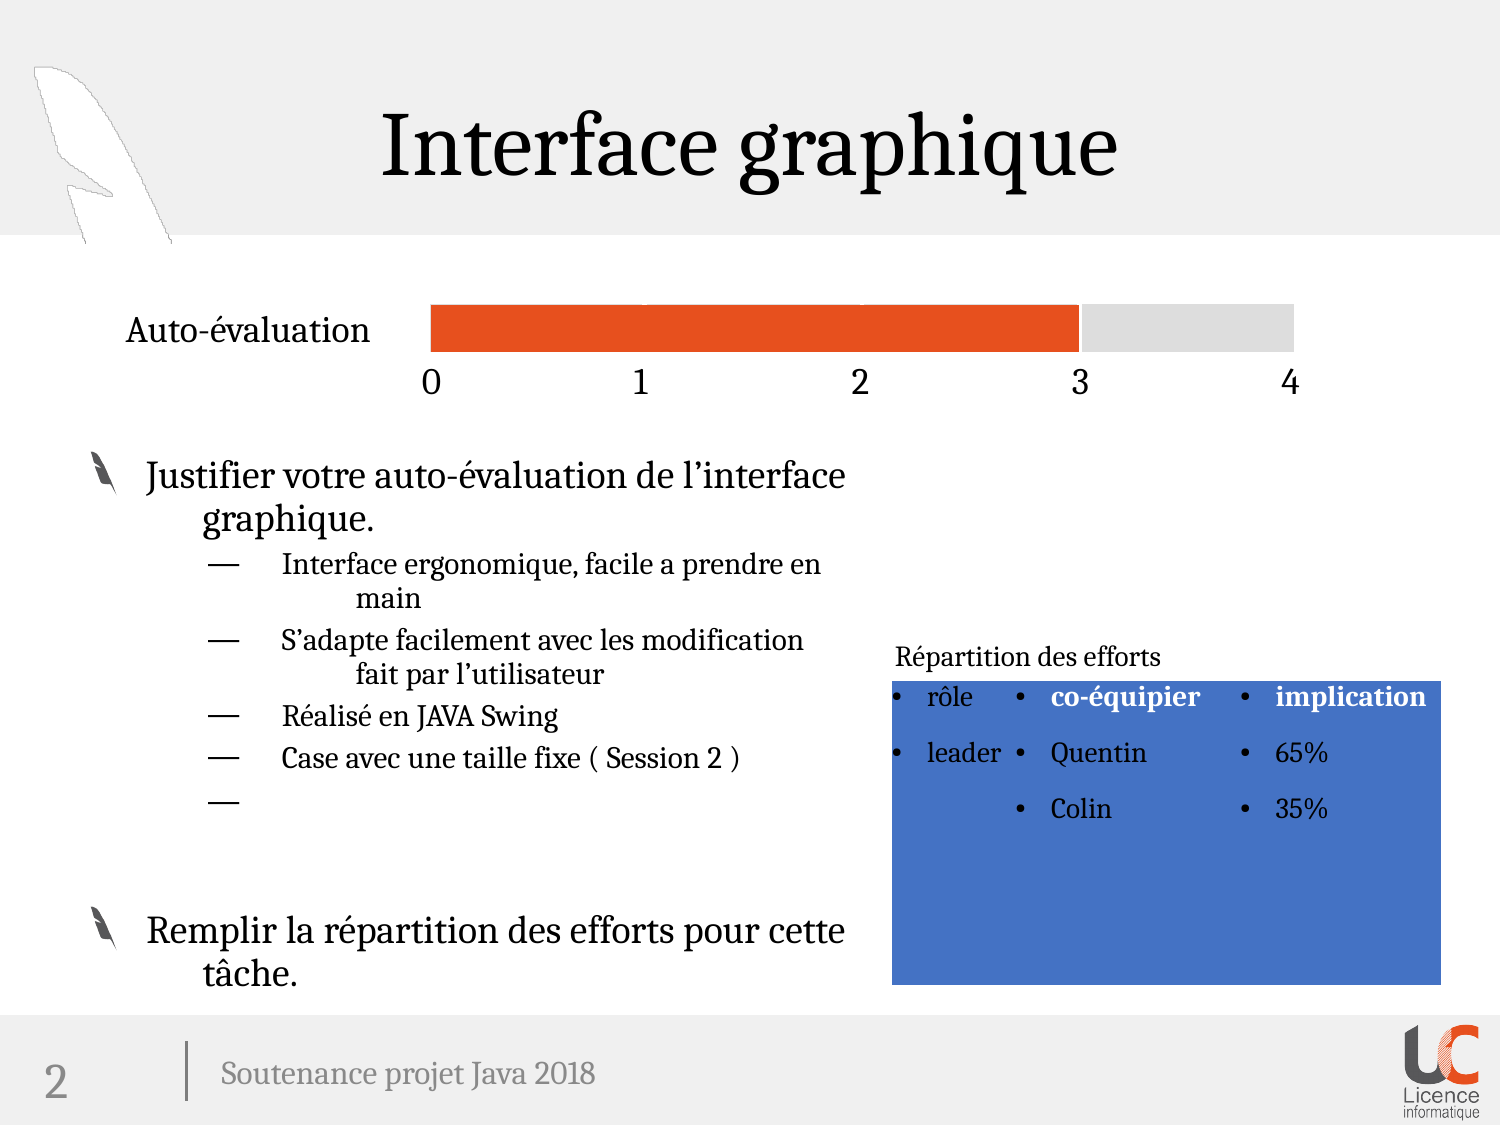

Interface graphique
# Justifier votre auto-évaluation de l’interface graphique.
Interface ergonomique, facile a prendre en main
S’adapte facilement avec les modification fait par l’utilisateur
Réalisé en JAVA Swing
Case avec une taille fixe ( Session 2 )
Remplir la répartition des efforts pour cette tâche.
Répartition des efforts
| rôle | co-équipier | implication |
| --- | --- | --- |
| leader | Quentin | 65% |
| | Colin | 35% |
| | | |
| | | |
Soutenance projet Java 2018